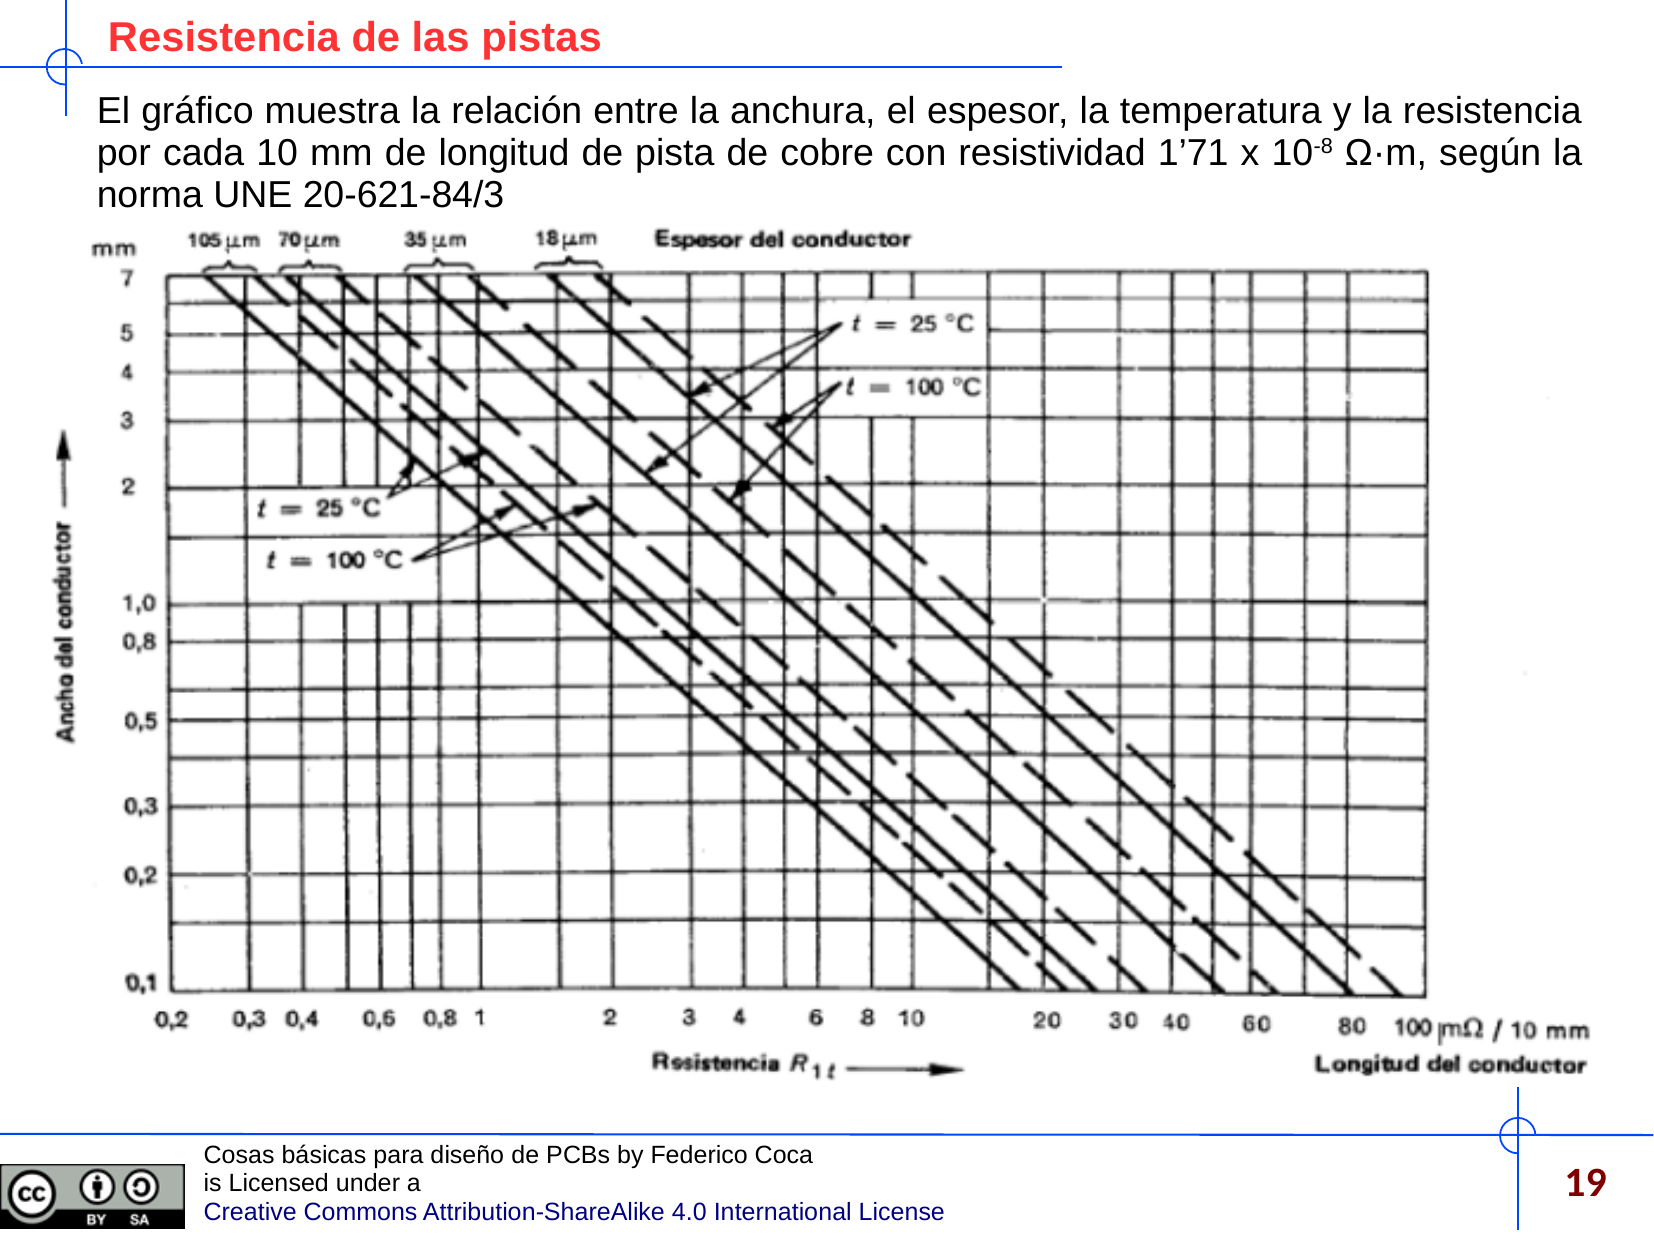

Resistencia de las pistas
El gráfico muestra la relación entre la anchura, el espesor, la temperatura y la resistencia por cada 10 mm de longitud de pista de cobre con resistividad 1’71 x 10-8 Ω·m, según la norma UNE 20-621-84/3
| | |
| --- | --- |
| | |
Cosas básicas para diseño de PCBs by Federico Coca
is Licensed under a Creative Commons Attribution-ShareAlike 4.0 International License